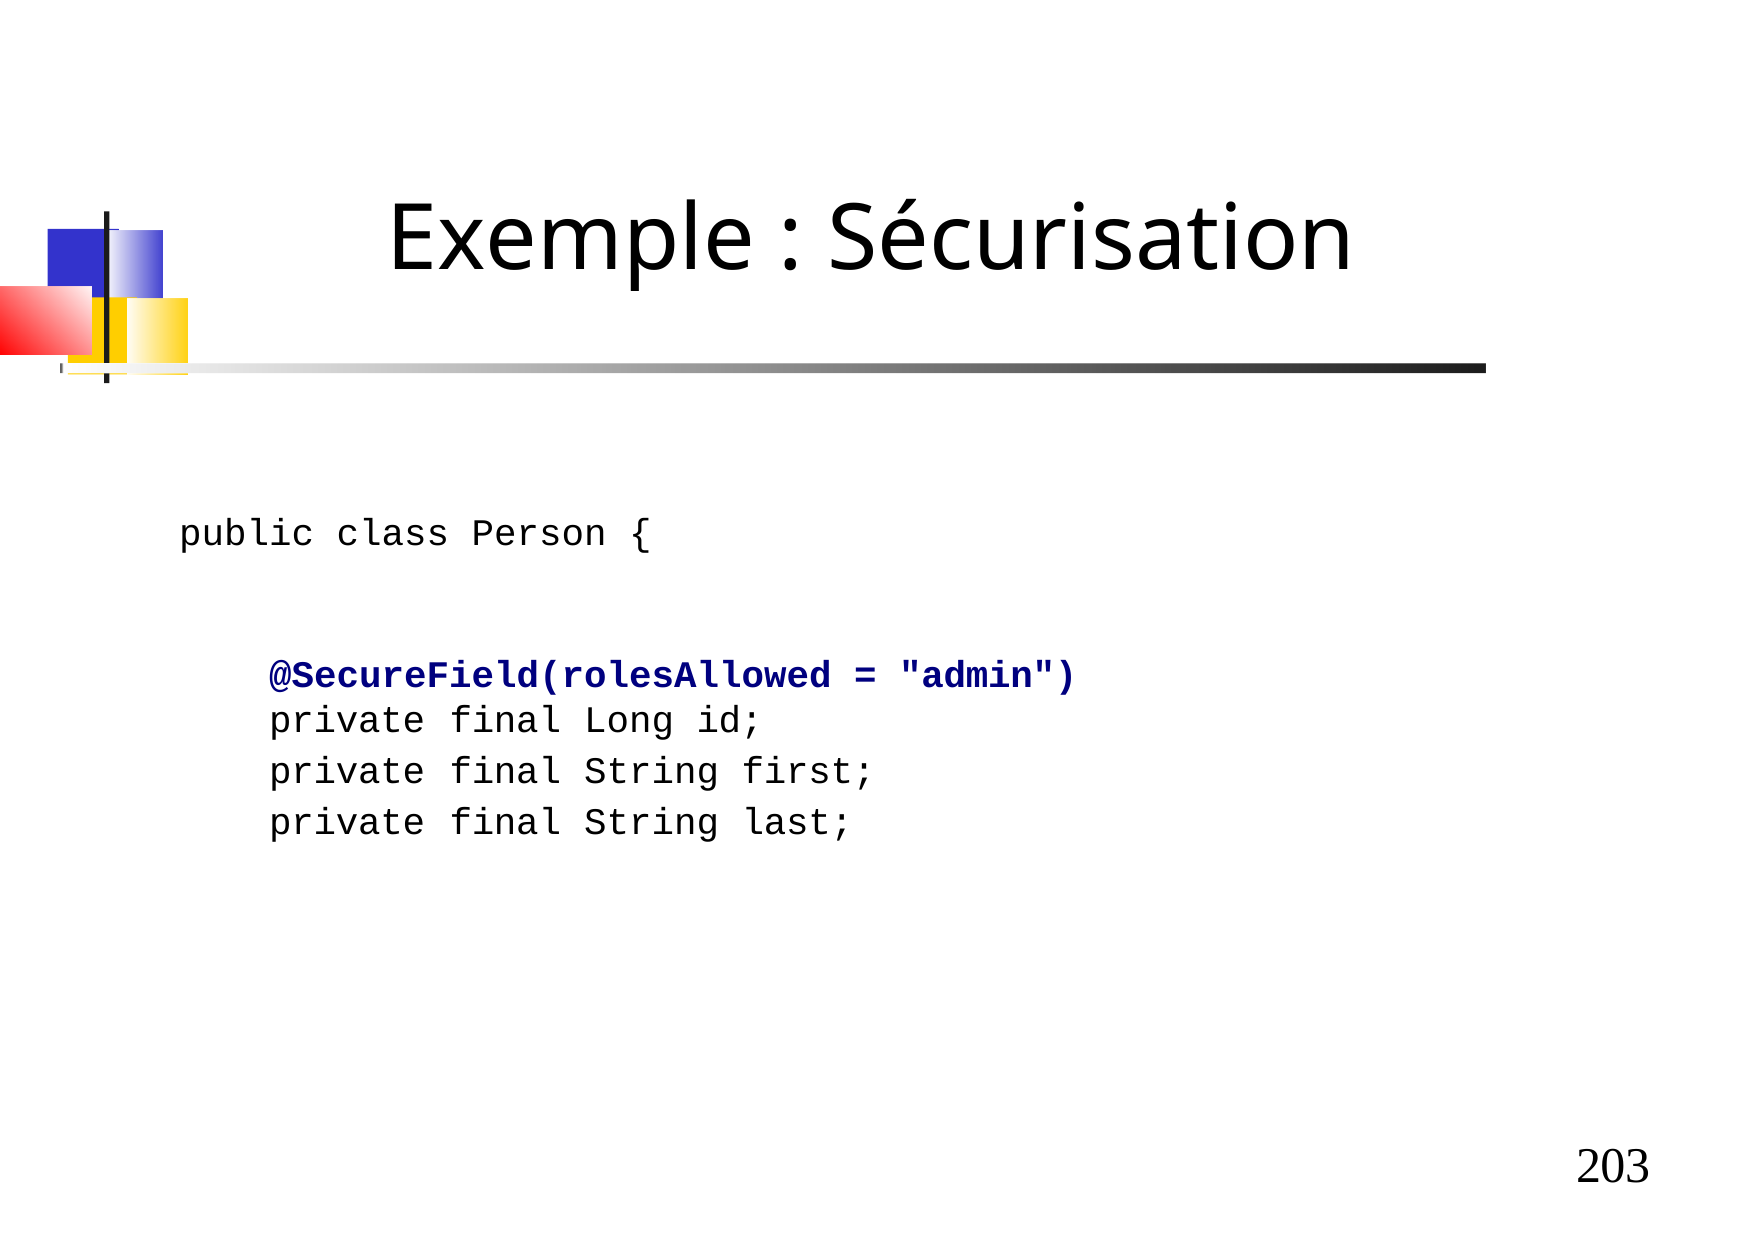

# Exemple : Sécurisation
public class Person {
@SecureField(rolesAllowed = "admin")
| private | final | Long id; |
| --- | --- | --- |
| private | final | String first; |
| private | final | String last; |
203